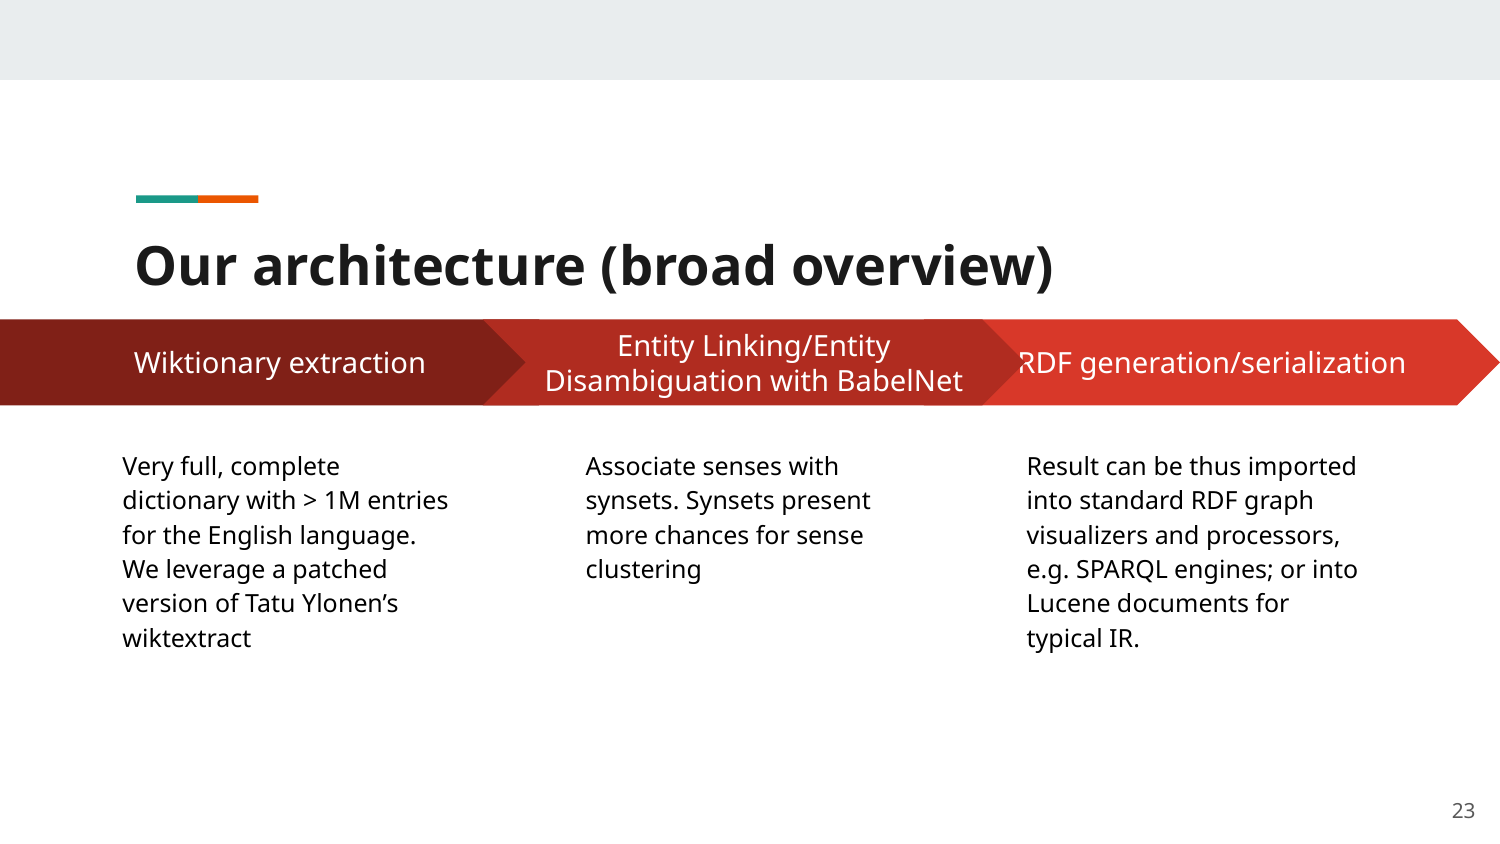

# Our architecture (broad overview)
Wiktionary extraction
Very full, complete dictionary with > 1M entries for the English language.
We leverage a patched version of Tatu Ylonen’s wiktextract
Entity Linking/Entity Disambiguation with BabelNet
Associate senses with synsets. Synsets present more chances for sense clustering
RDF generation/serialization
Result can be thus imported into standard RDF graph visualizers and processors, e.g. SPARQL engines; or into Lucene documents for typical IR.